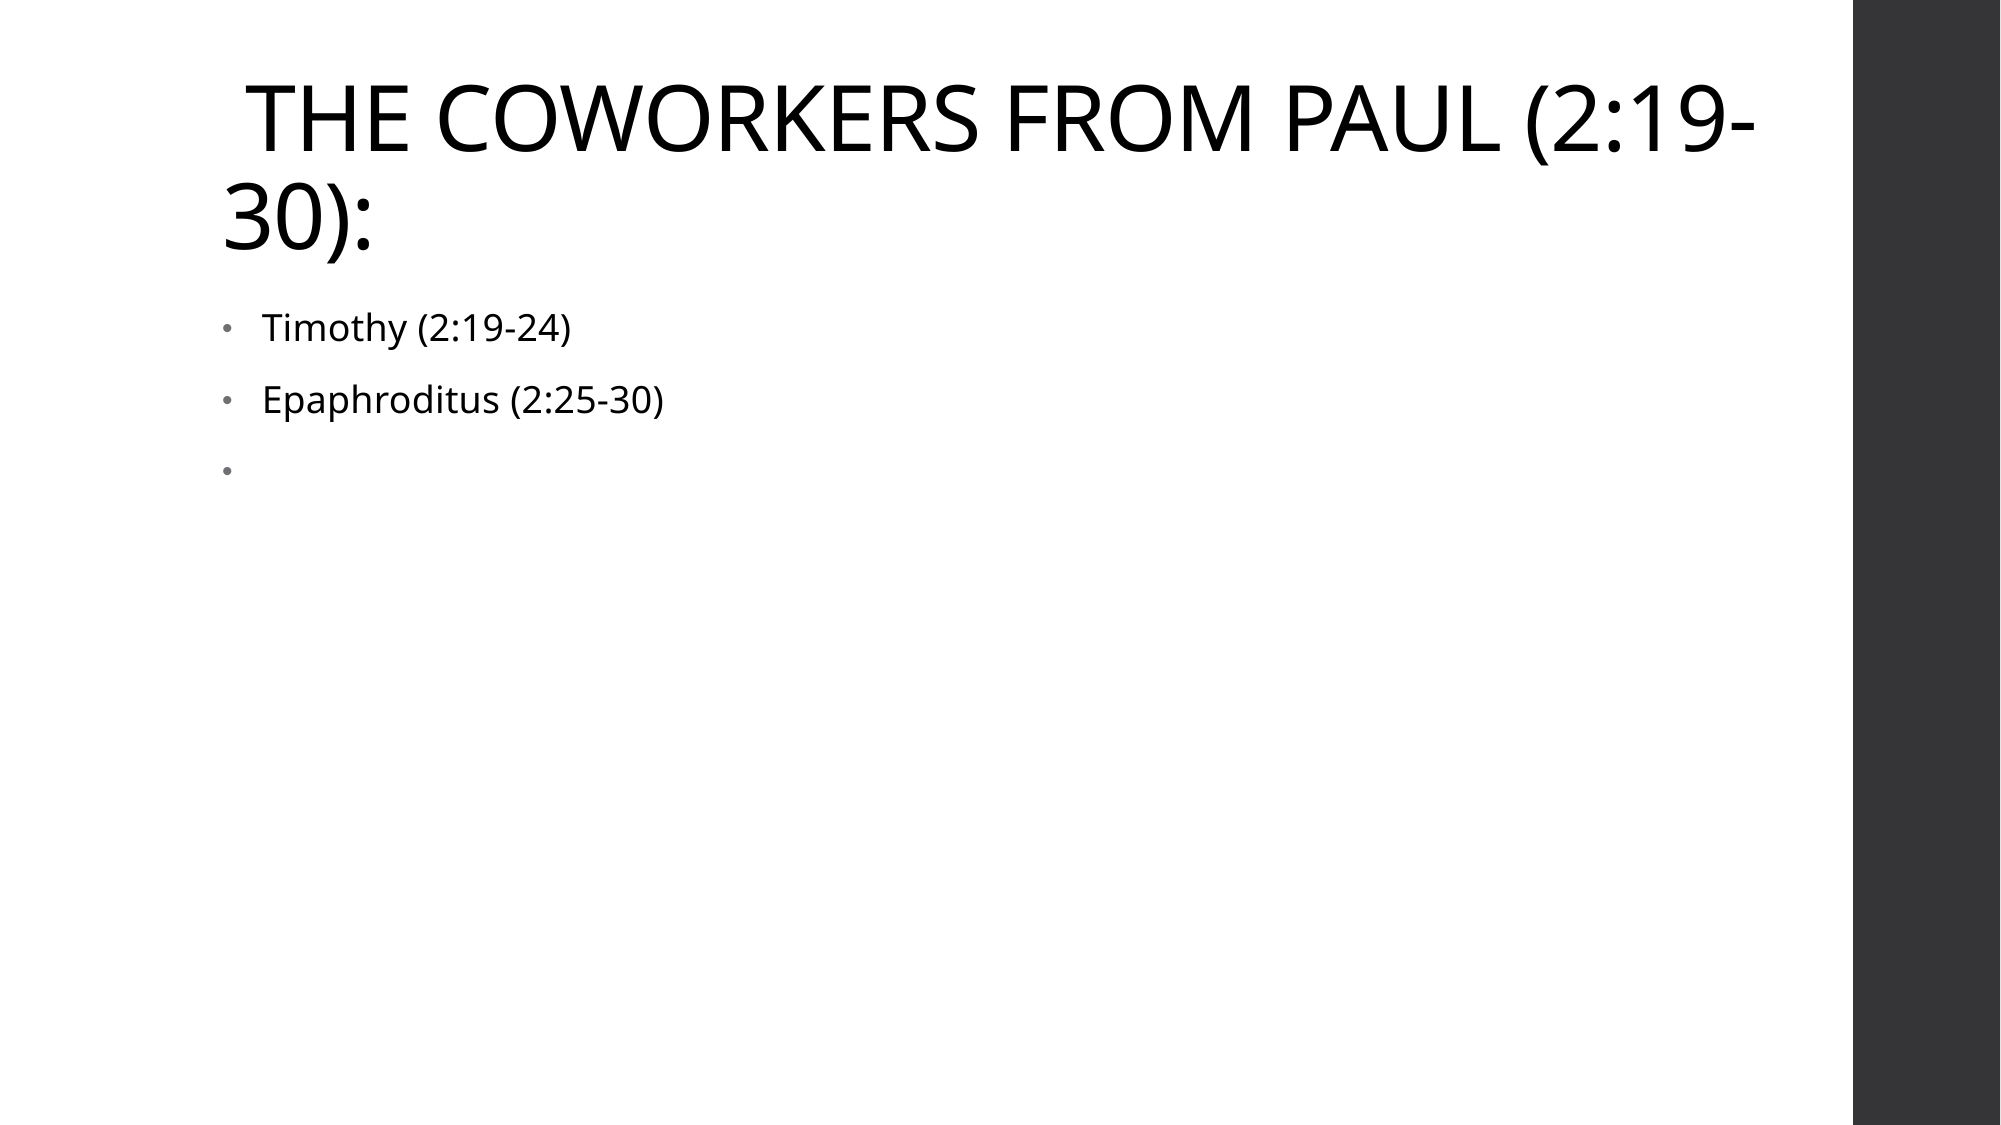

# THE COWORKERS FROM PAUL (2:19-30):
 Timothy (2:19-24)
 Epaphroditus (2:25-30)